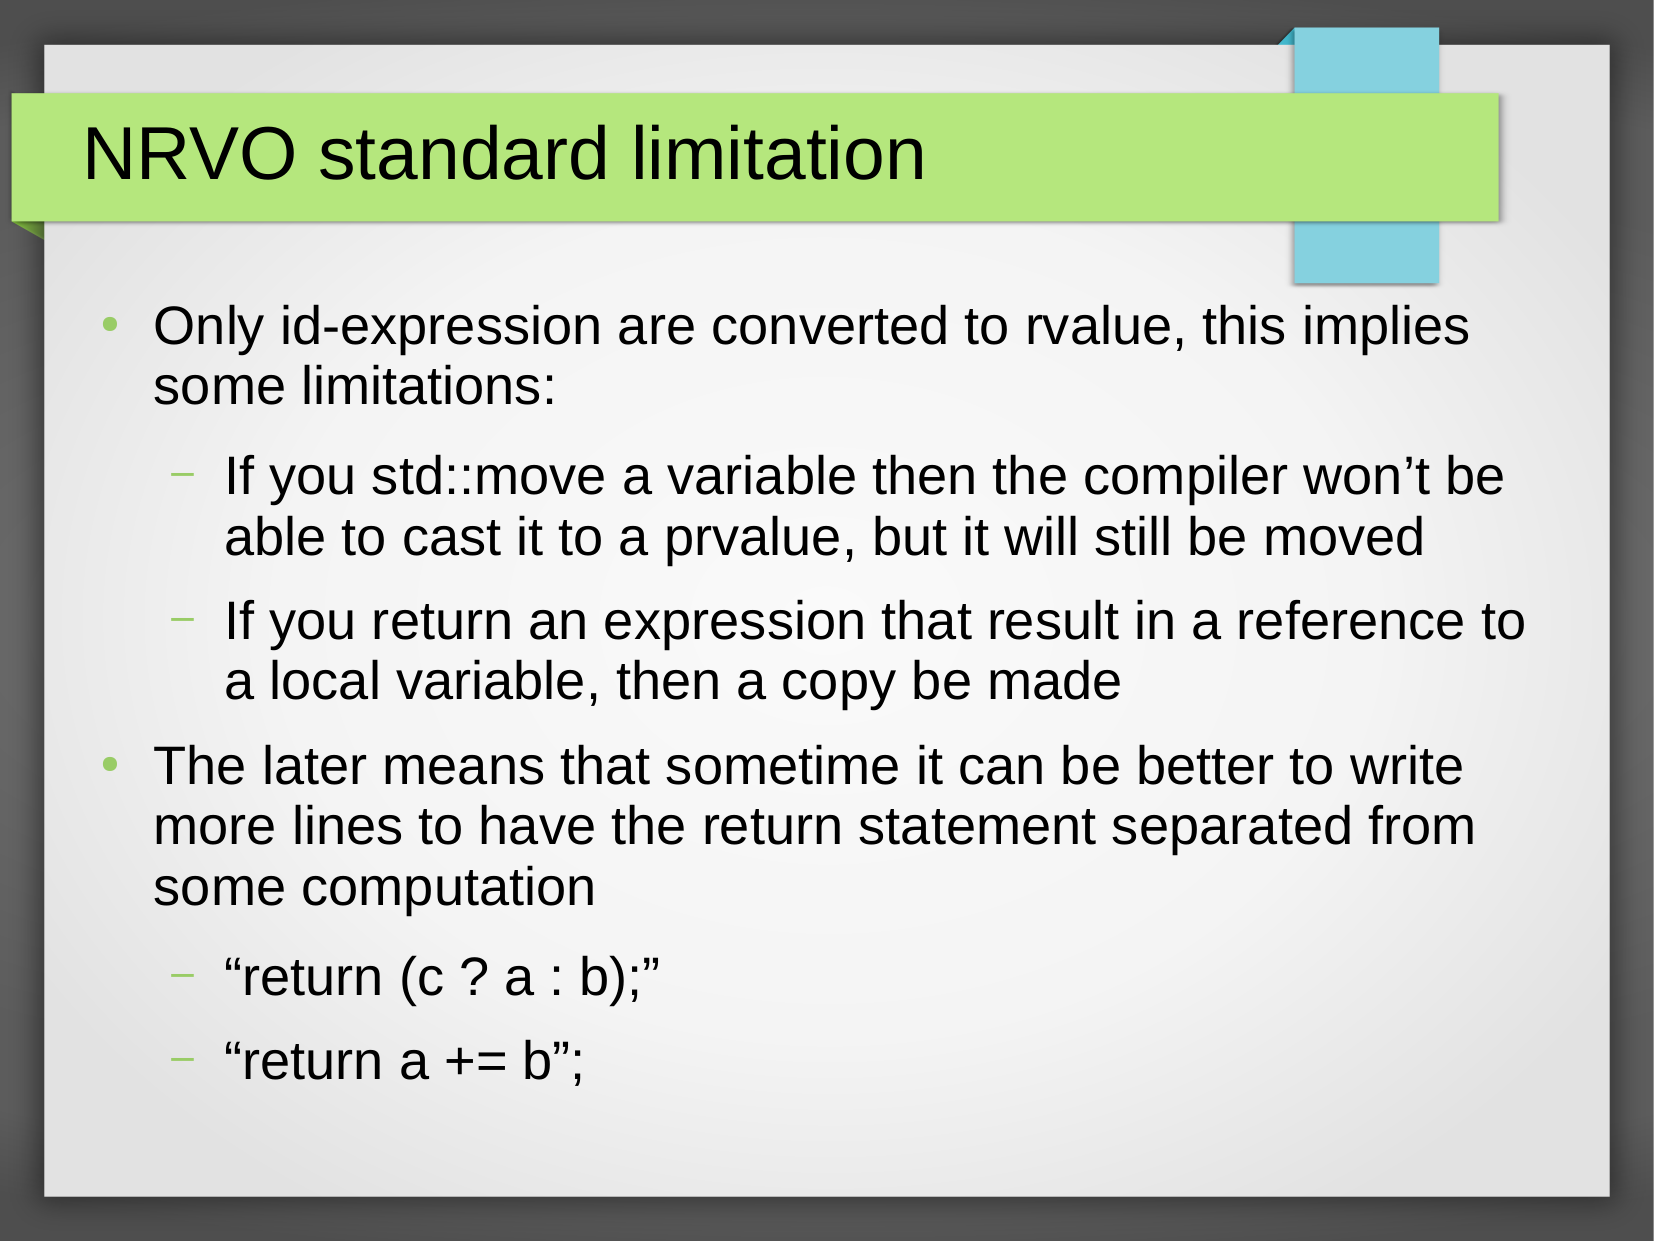

# NRVO standard limitation
Only id-expression are converted to rvalue, this implies some limitations:
If you std::move a variable then the compiler won’t be able to cast it to a prvalue, but it will still be moved
If you return an expression that result in a reference to a local variable, then a copy be made
The later means that sometime it can be better to write more lines to have the return statement separated from some computation
“return (c ? a : b);”
“return a += b”;